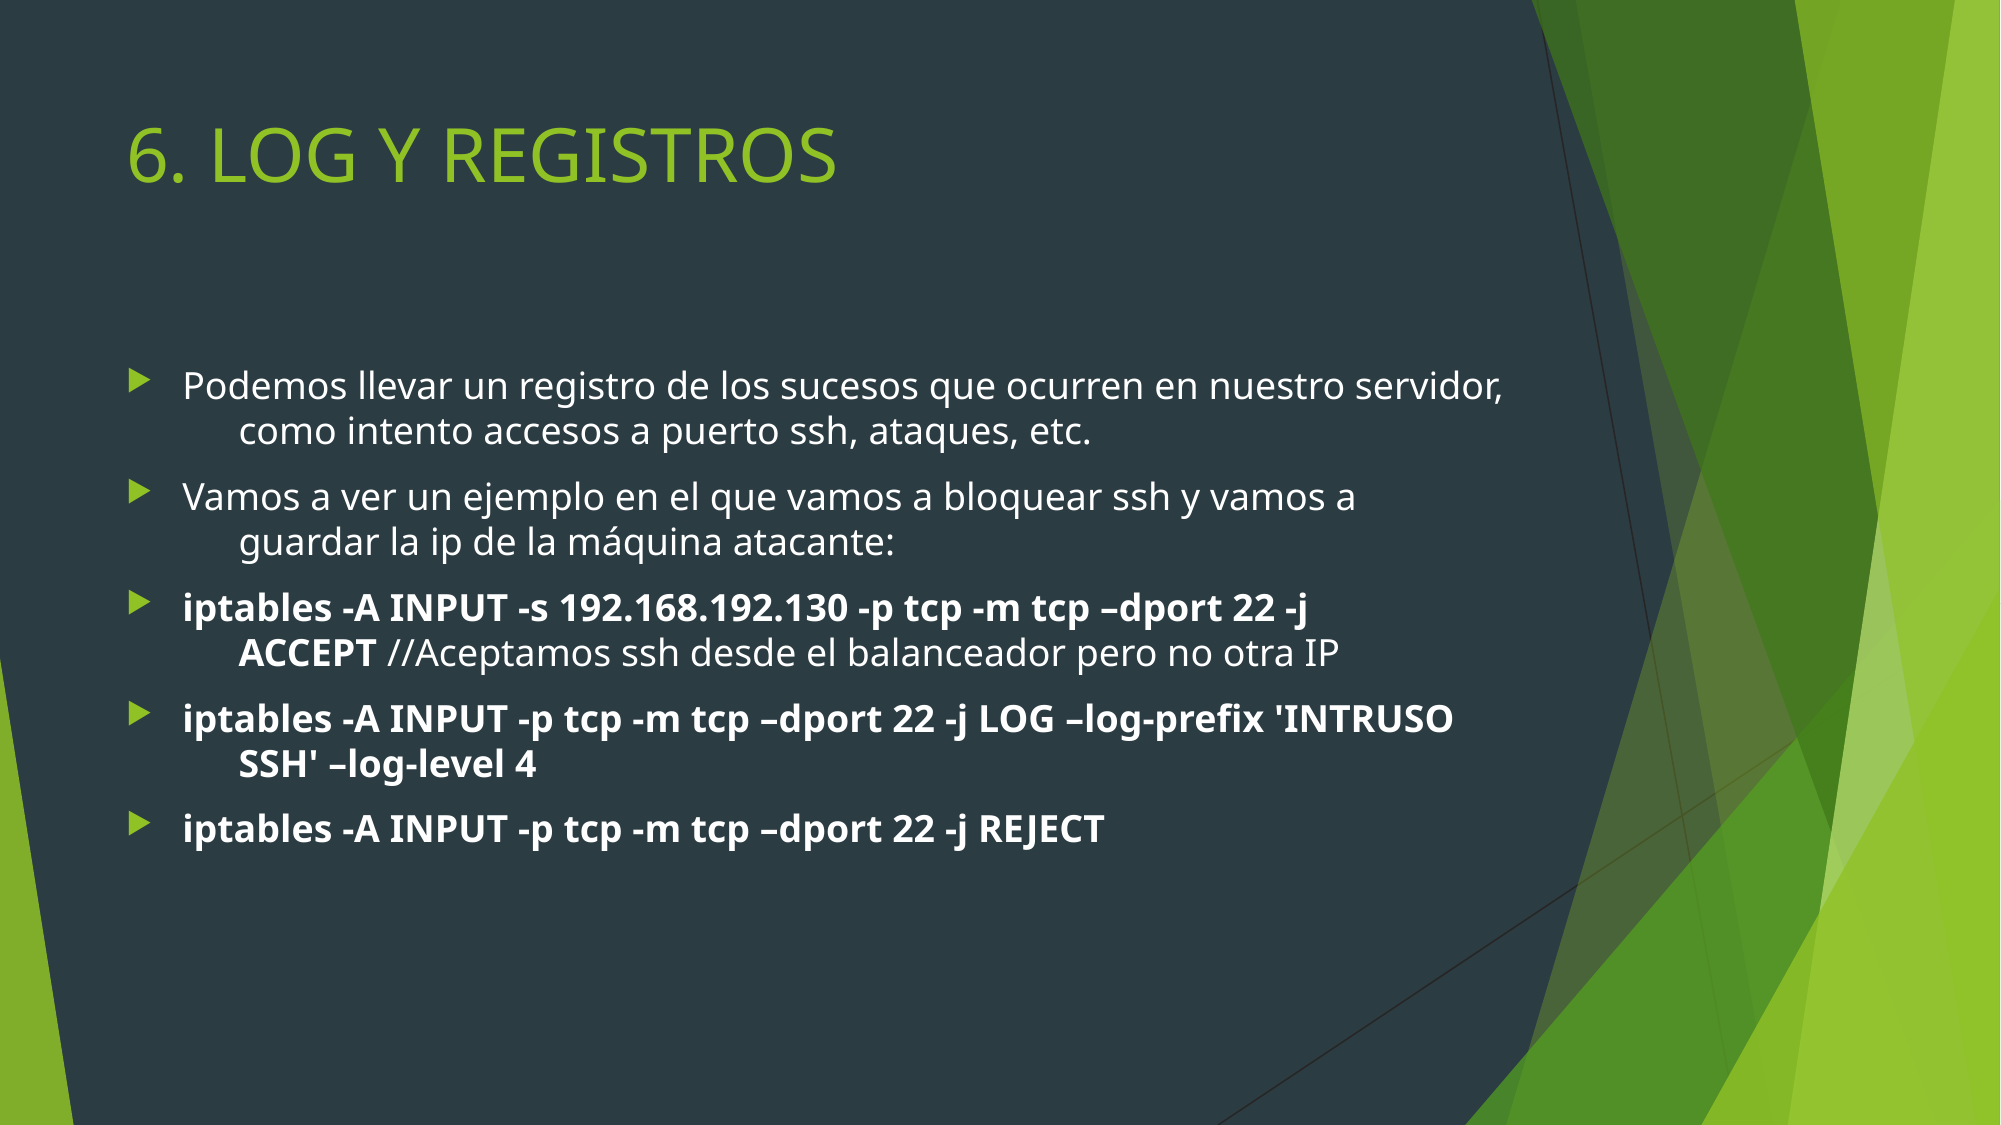

# 6. LOG Y REGISTROS
Podemos llevar un registro de los sucesos que ocurren en nuestro servidor, como intento accesos a puerto ssh, ataques, etc.
Vamos a ver un ejemplo en el que vamos a bloquear ssh y vamos a guardar la ip de la máquina atacante:
iptables -A INPUT -s 192.168.192.130 -p tcp -m tcp –dport 22 -j ACCEPT //Aceptamos ssh desde el balanceador pero no otra IP
iptables -A INPUT -p tcp -m tcp –dport 22 -j LOG –log-prefix 'INTRUSO SSH' –log-level 4
iptables -A INPUT -p tcp -m tcp –dport 22 -j REJECT